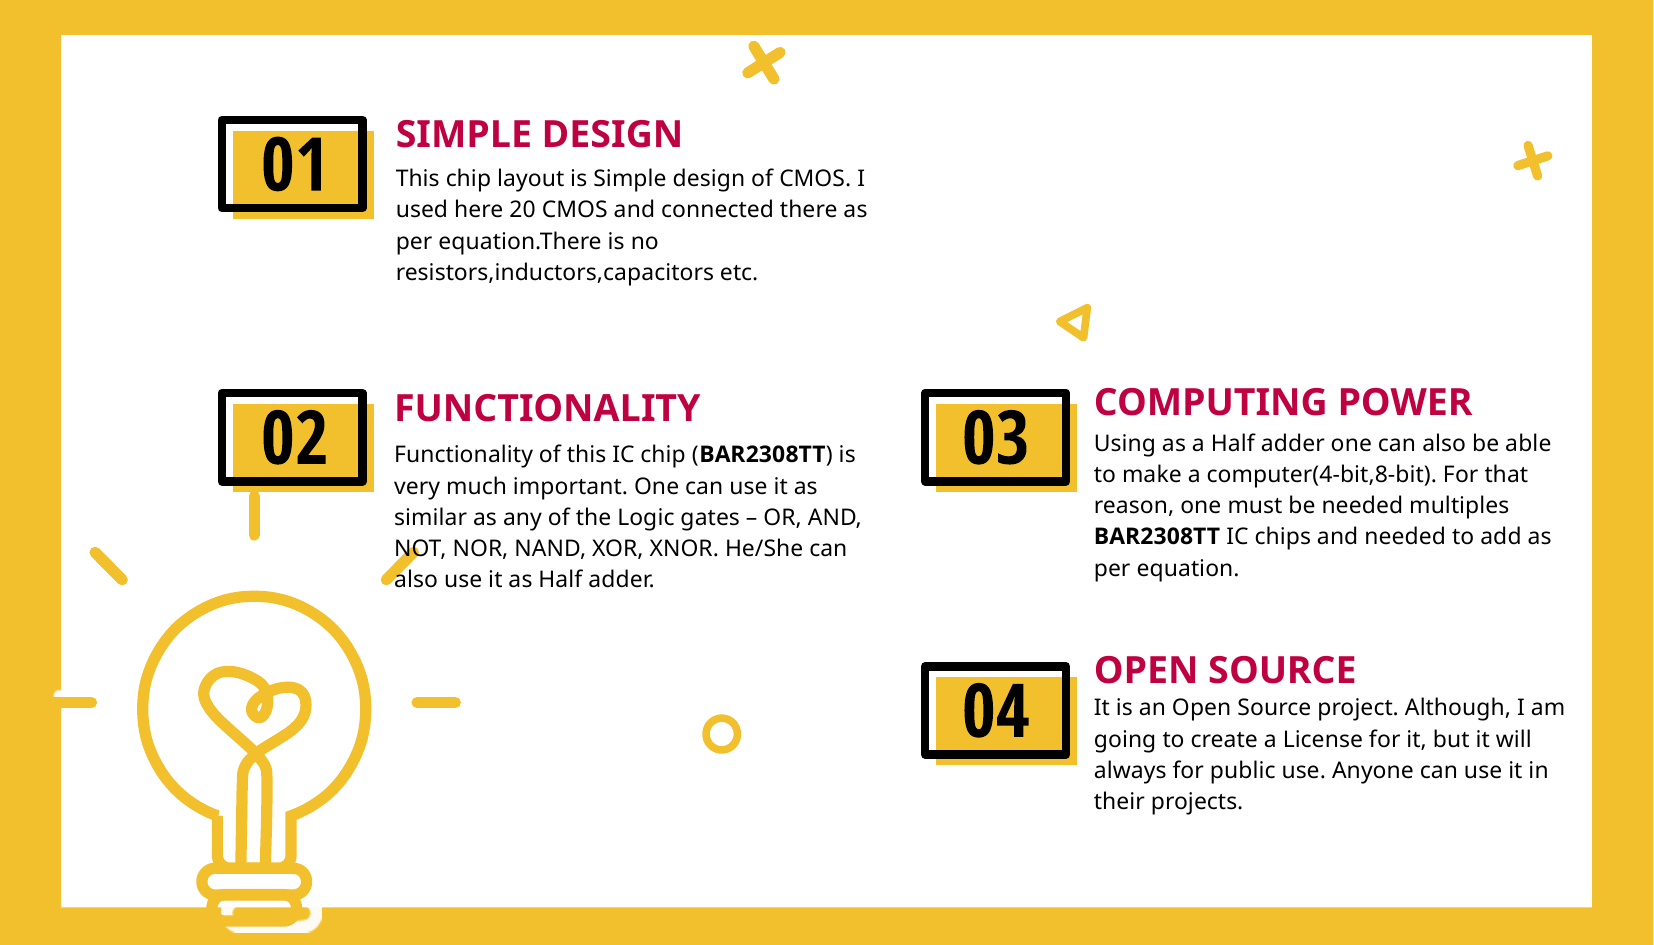

# SIMPLE DESIGN
This chip layout is Simple design of CMOS. I used here 20 CMOS and connected there as per equation.There is no resistors,inductors,capacitors etc.
COMPUTING POWER
FUNCTIONALITY
Using as a Half adder one can also be able to make a computer(4-bit,8-bit). For that reason, one must be needed multiples BAR2308TT IC chips and needed to add as per equation.
Functionality of this IC chip (BAR2308TT) is very much important. One can use it as similar as any of the Logic gates – OR, AND, NOT, NOR, NAND, XOR, XNOR. He/She can also use it as Half adder.
OPEN SOURCE
It is an Open Source project. Although, I am going to create a License for it, but it will always for public use. Anyone can use it in their projects.